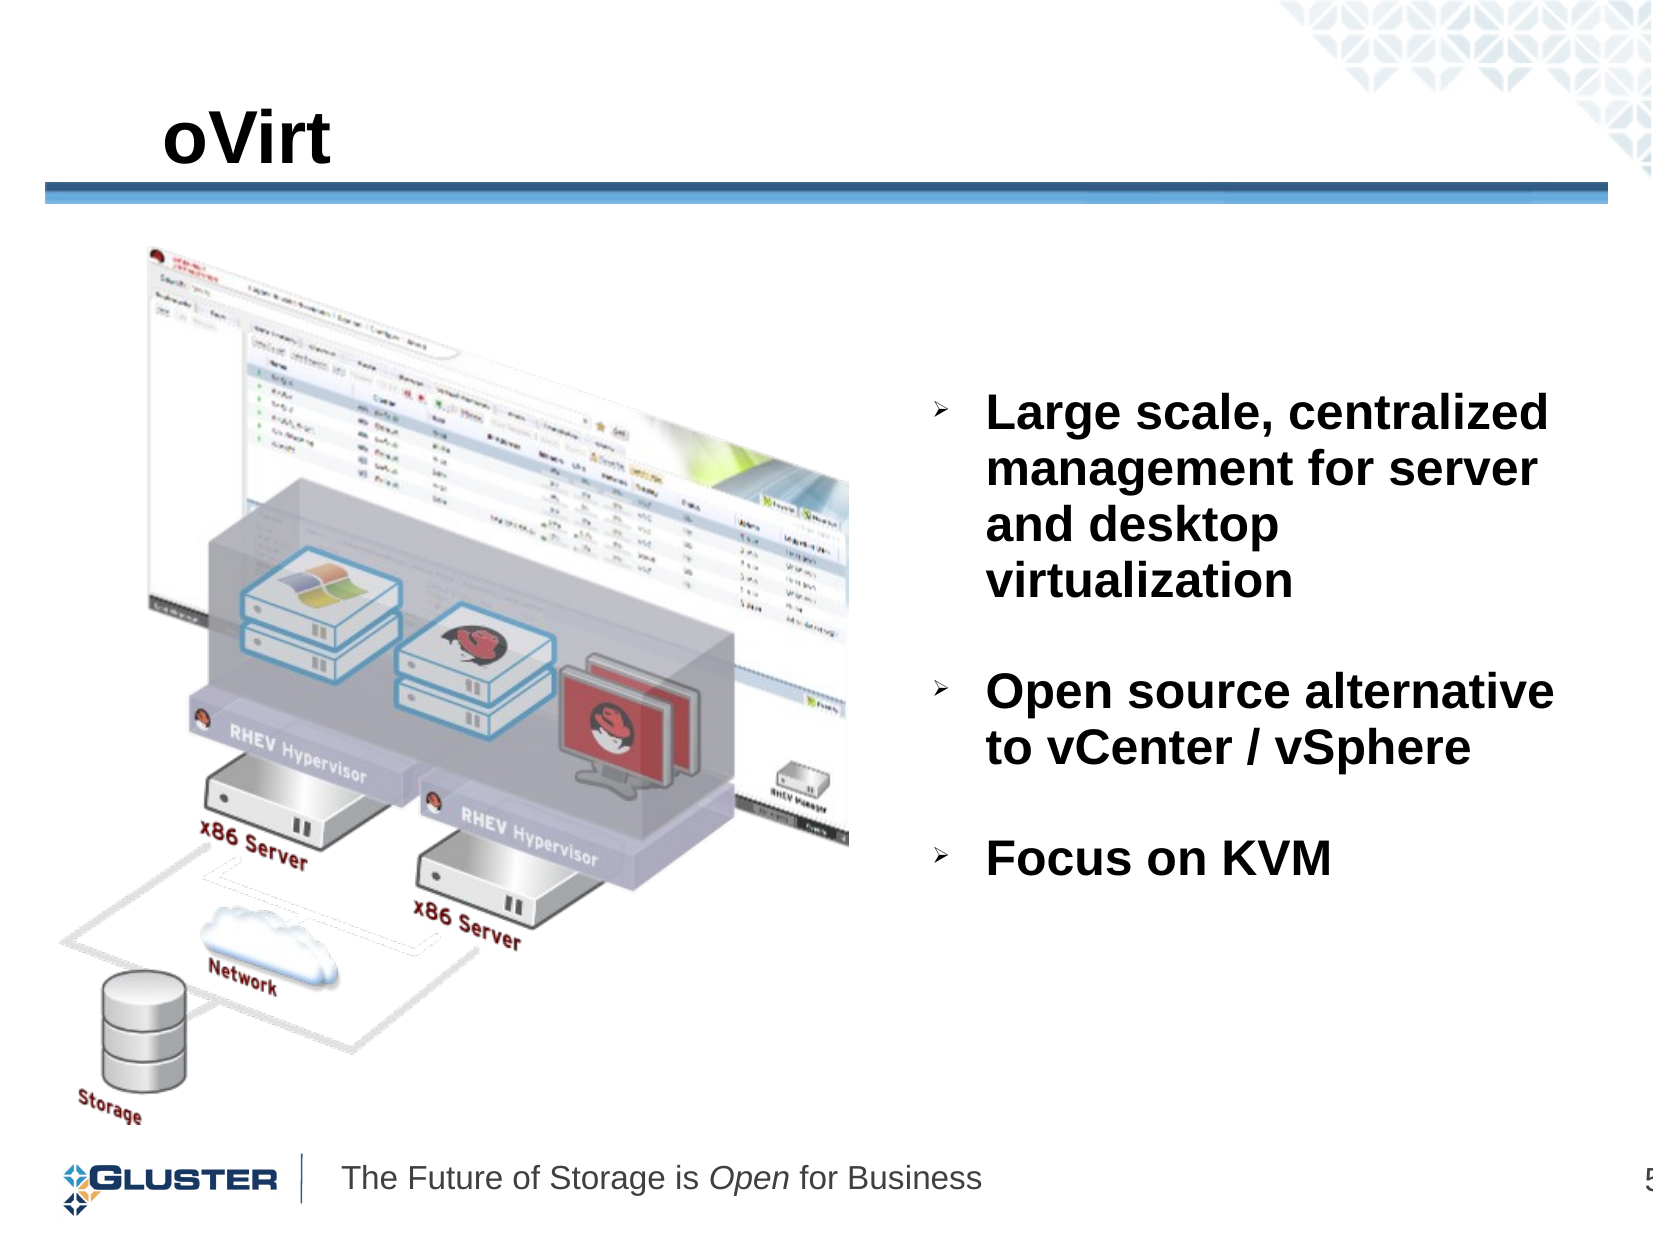

oVirt
Large scale, centralized management for server and desktop virtualization
Open source alternative to vCenter / vSphere
Focus on KVM